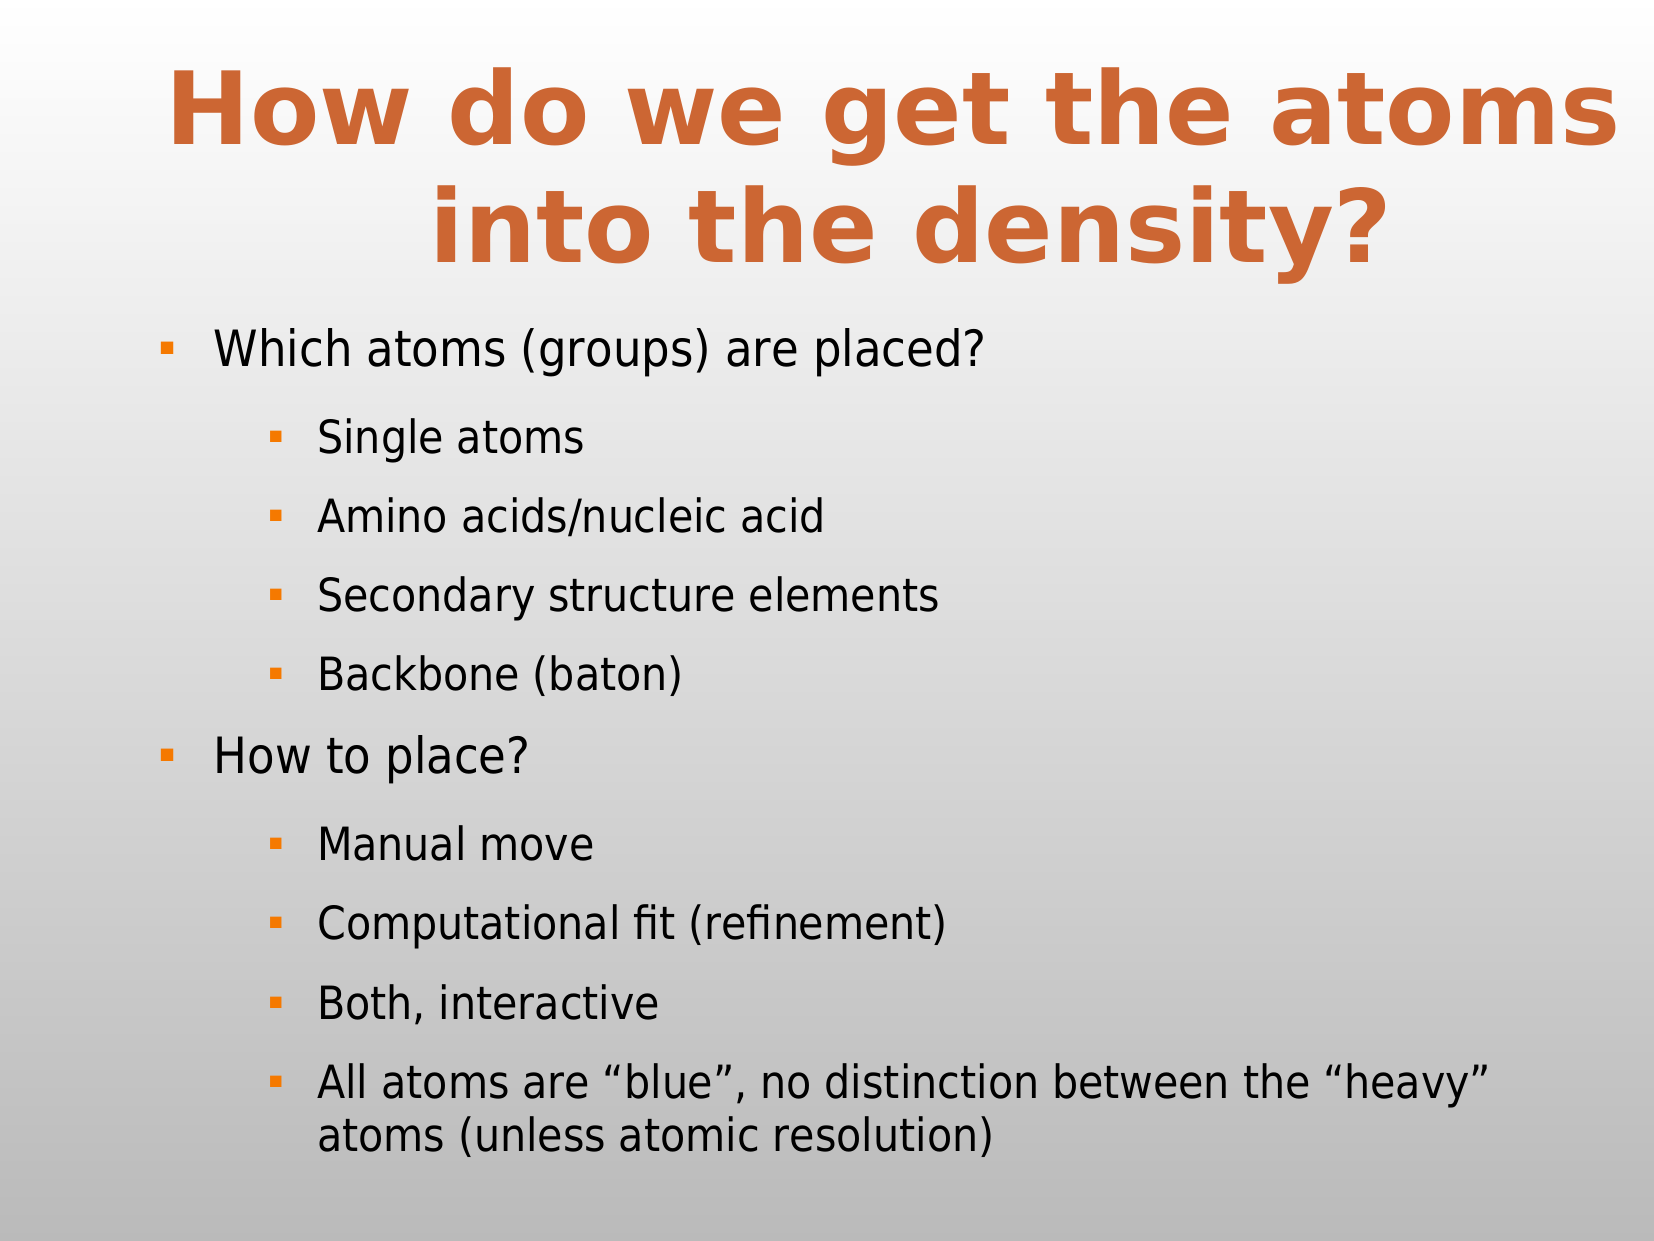

# How do we get the atoms into the density?
Which atoms (groups) are placed?
Single atoms
Amino acids/nucleic acid
Secondary structure elements
Backbone (baton)
How to place?
Manual move
Computational fit (refinement)
Both, interactive
All atoms are “blue”, no distinction between the “heavy” atoms (unless atomic resolution)